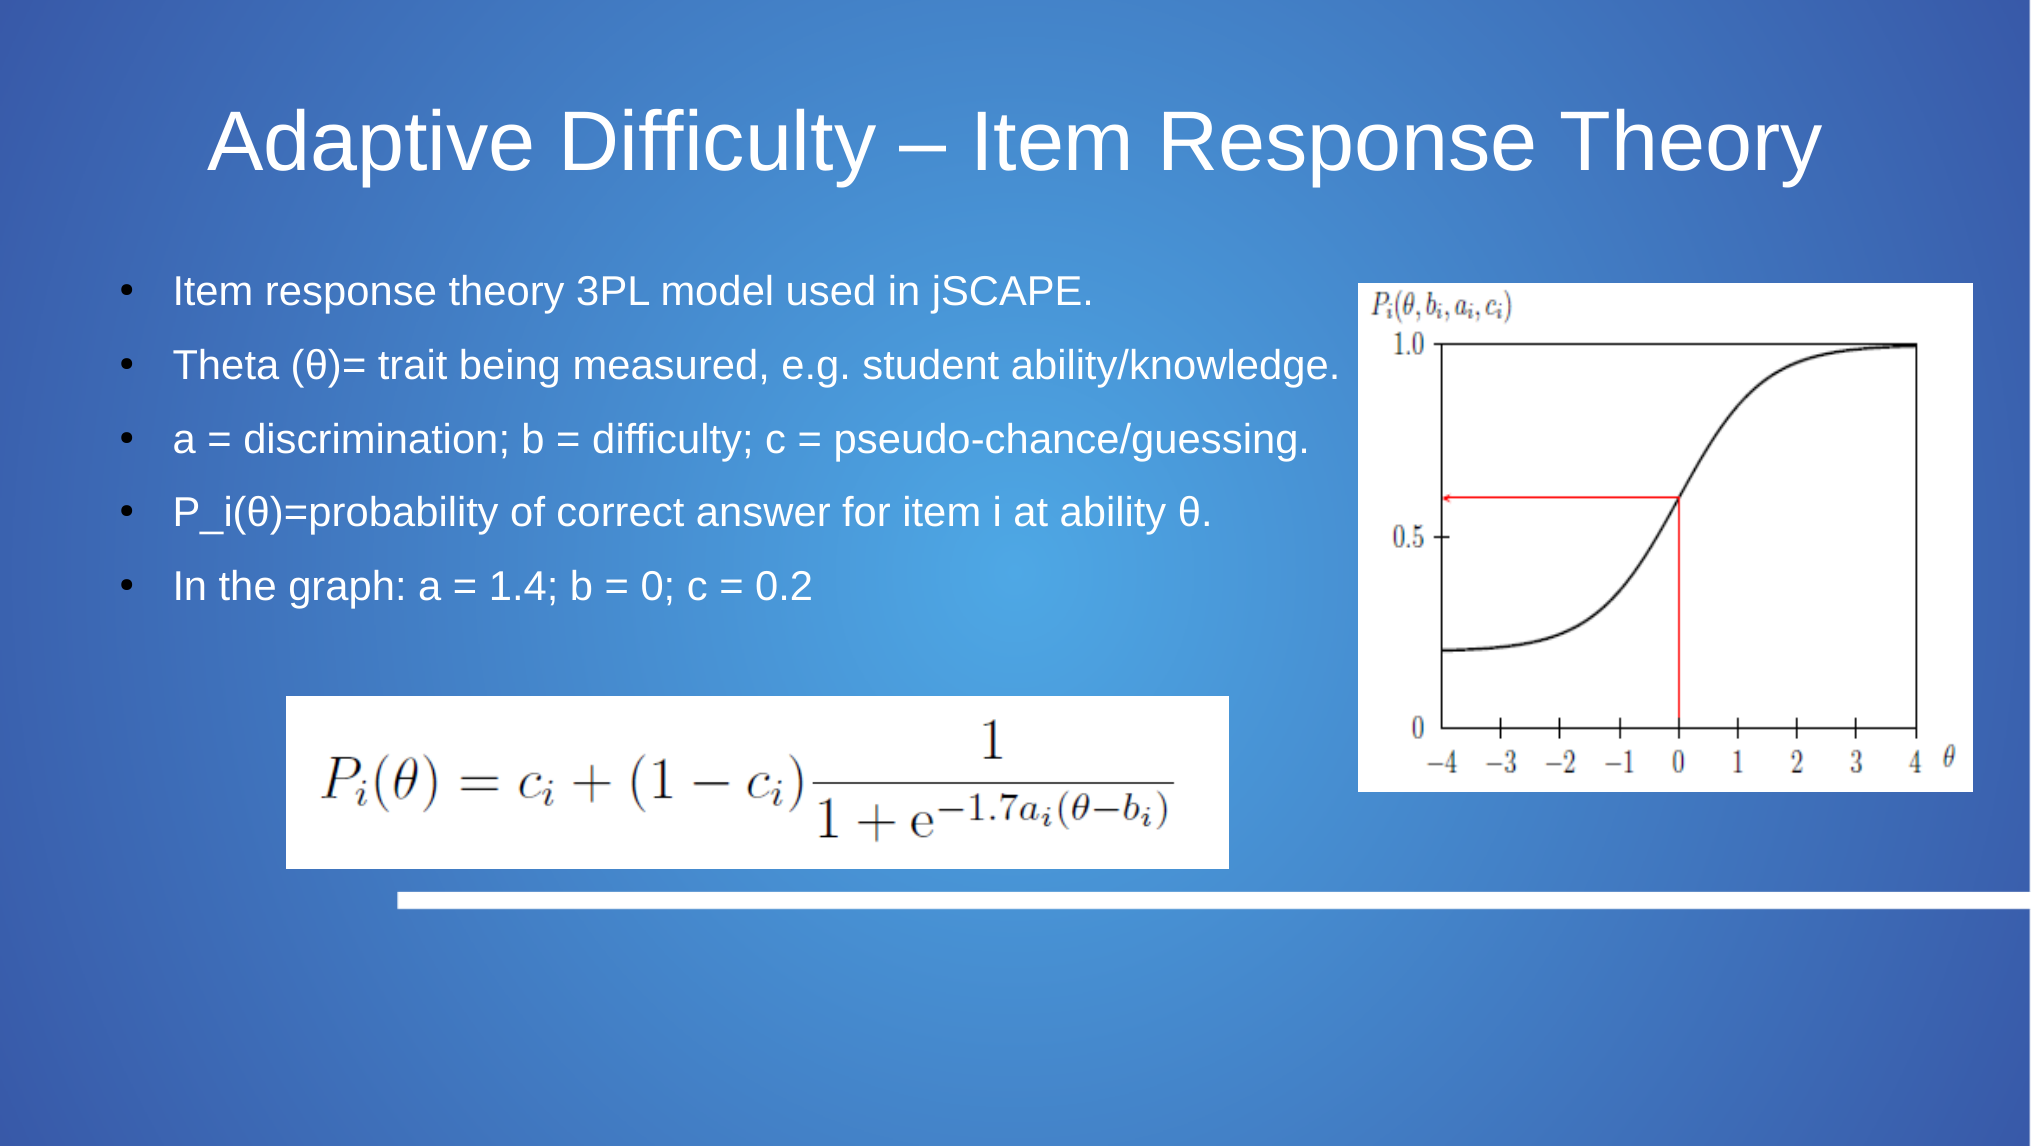

# Adaptive Difficulty – Item Response Theory
Item response theory 3PL model used in jSCAPE.
Theta (θ)= trait being measured, e.g. student ability/knowledge.
a = discrimination; b = difficulty; c = pseudo-chance/guessing.
P_i(θ)=probability of correct answer for item i at ability θ.
In the graph: a = 1.4; b = 0; c = 0.2